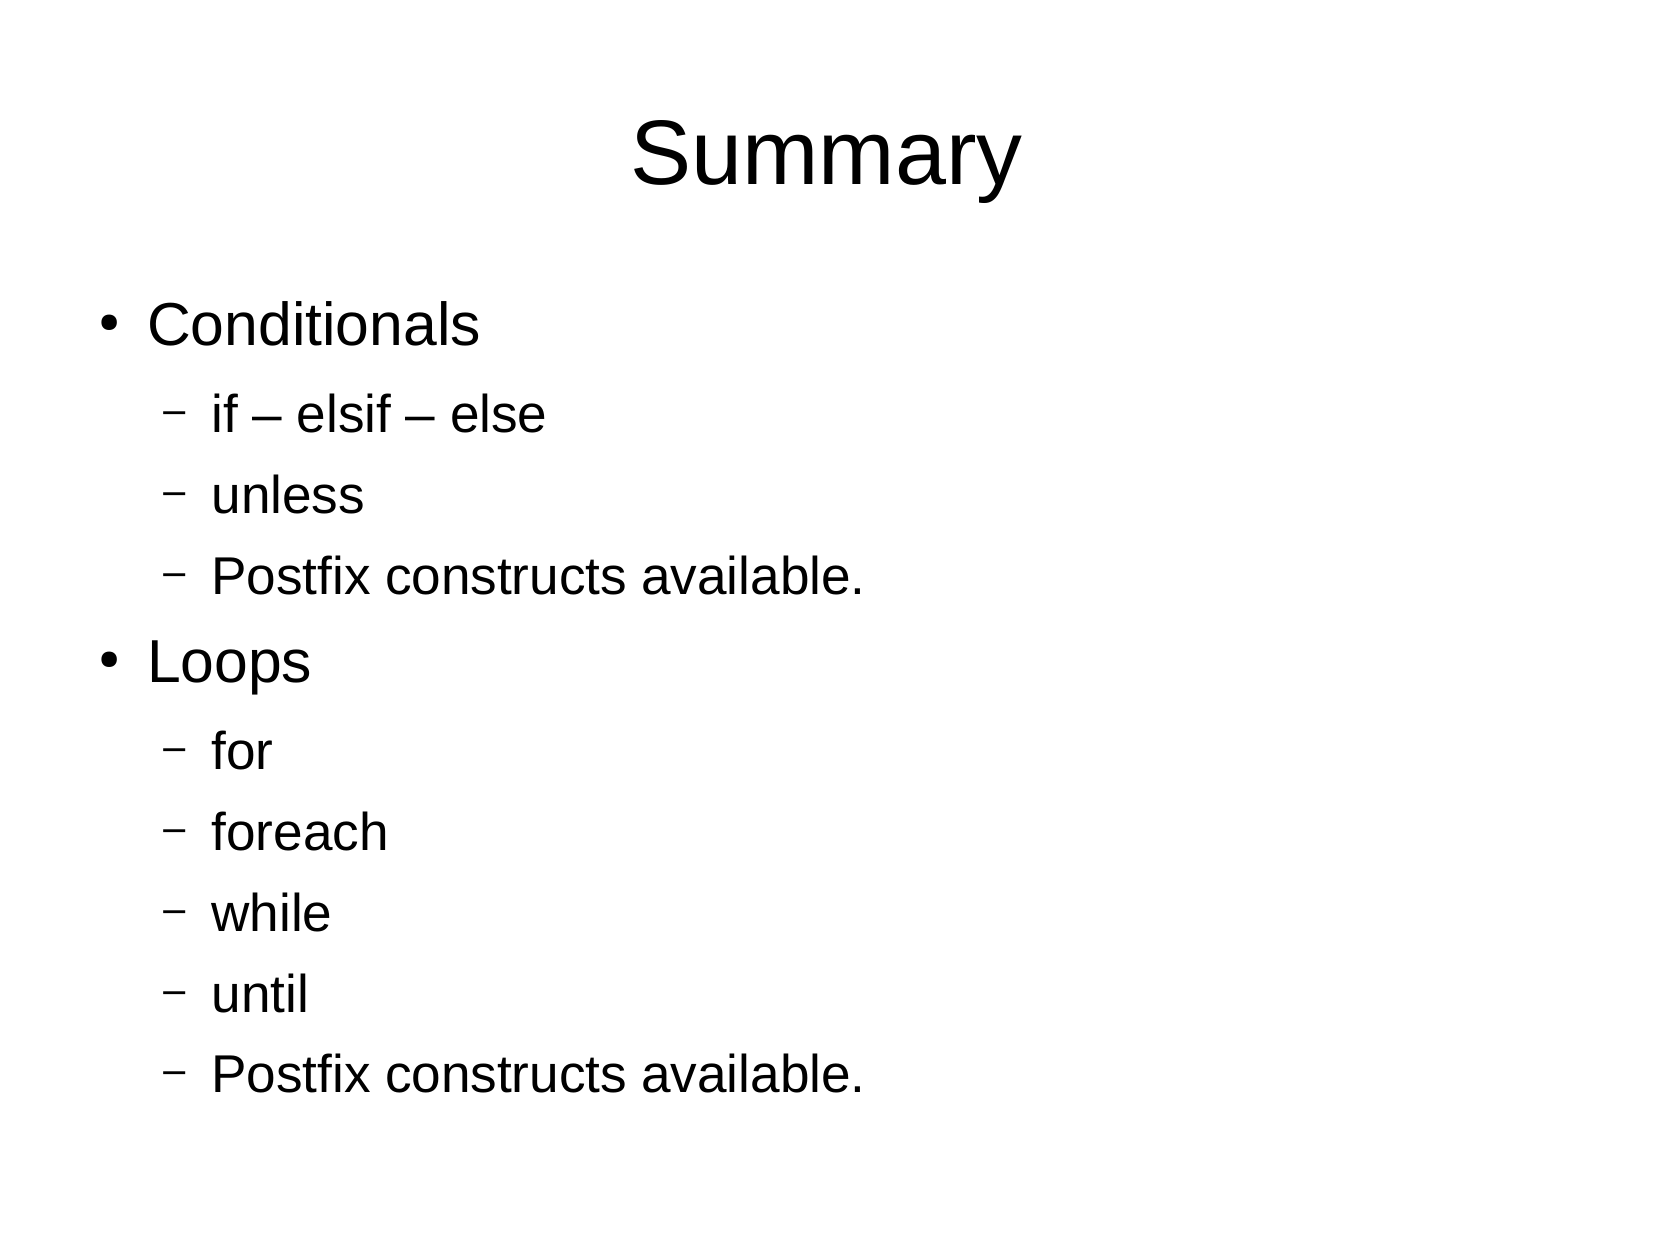

# Summary
Conditionals
if – elsif – else
unless
Postfix constructs available.
Loops
for
foreach
while
until
Postfix constructs available.